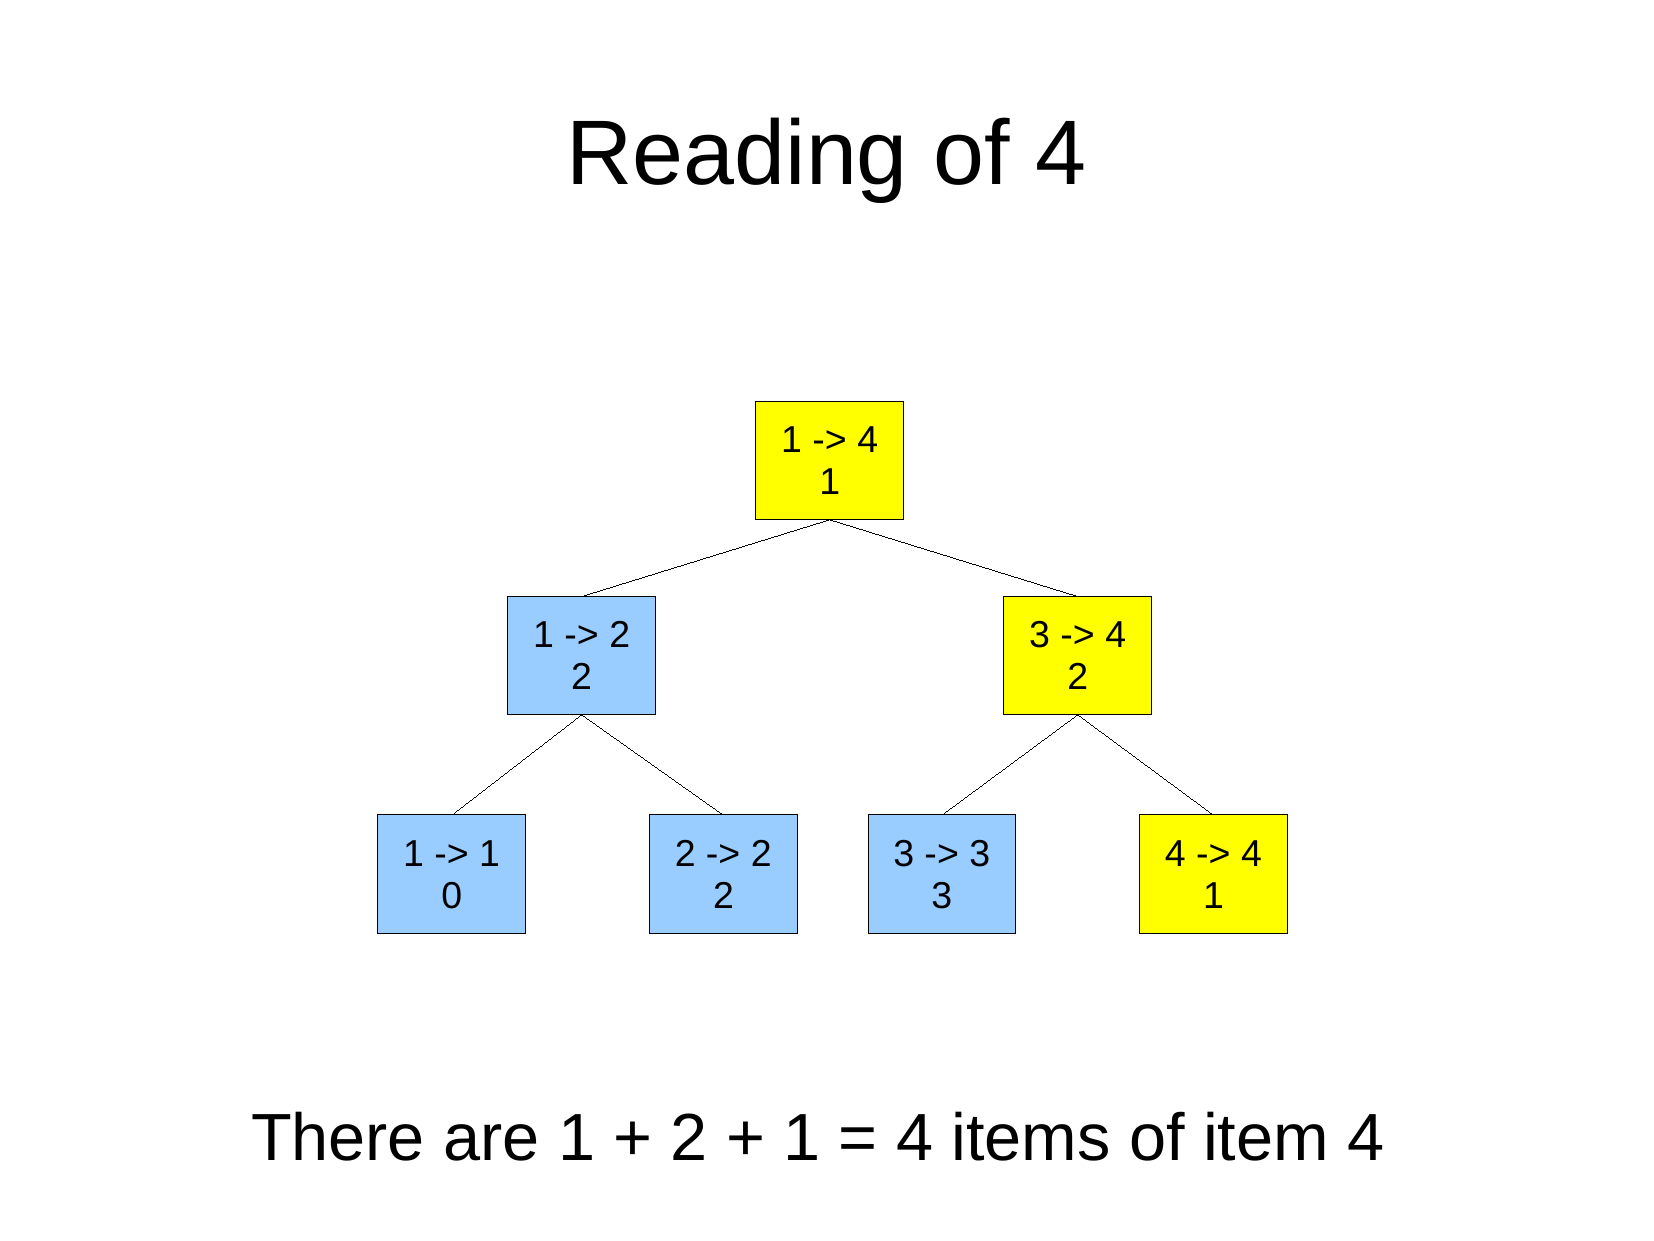

# Reading of 4
1 -> 4
1
1 -> 2
2
3 -> 4
2
1 -> 1
0
2 -> 2
2
3 -> 3
3
4 -> 4
1
There are 1 + 2 + 1 = 4 items of item 4